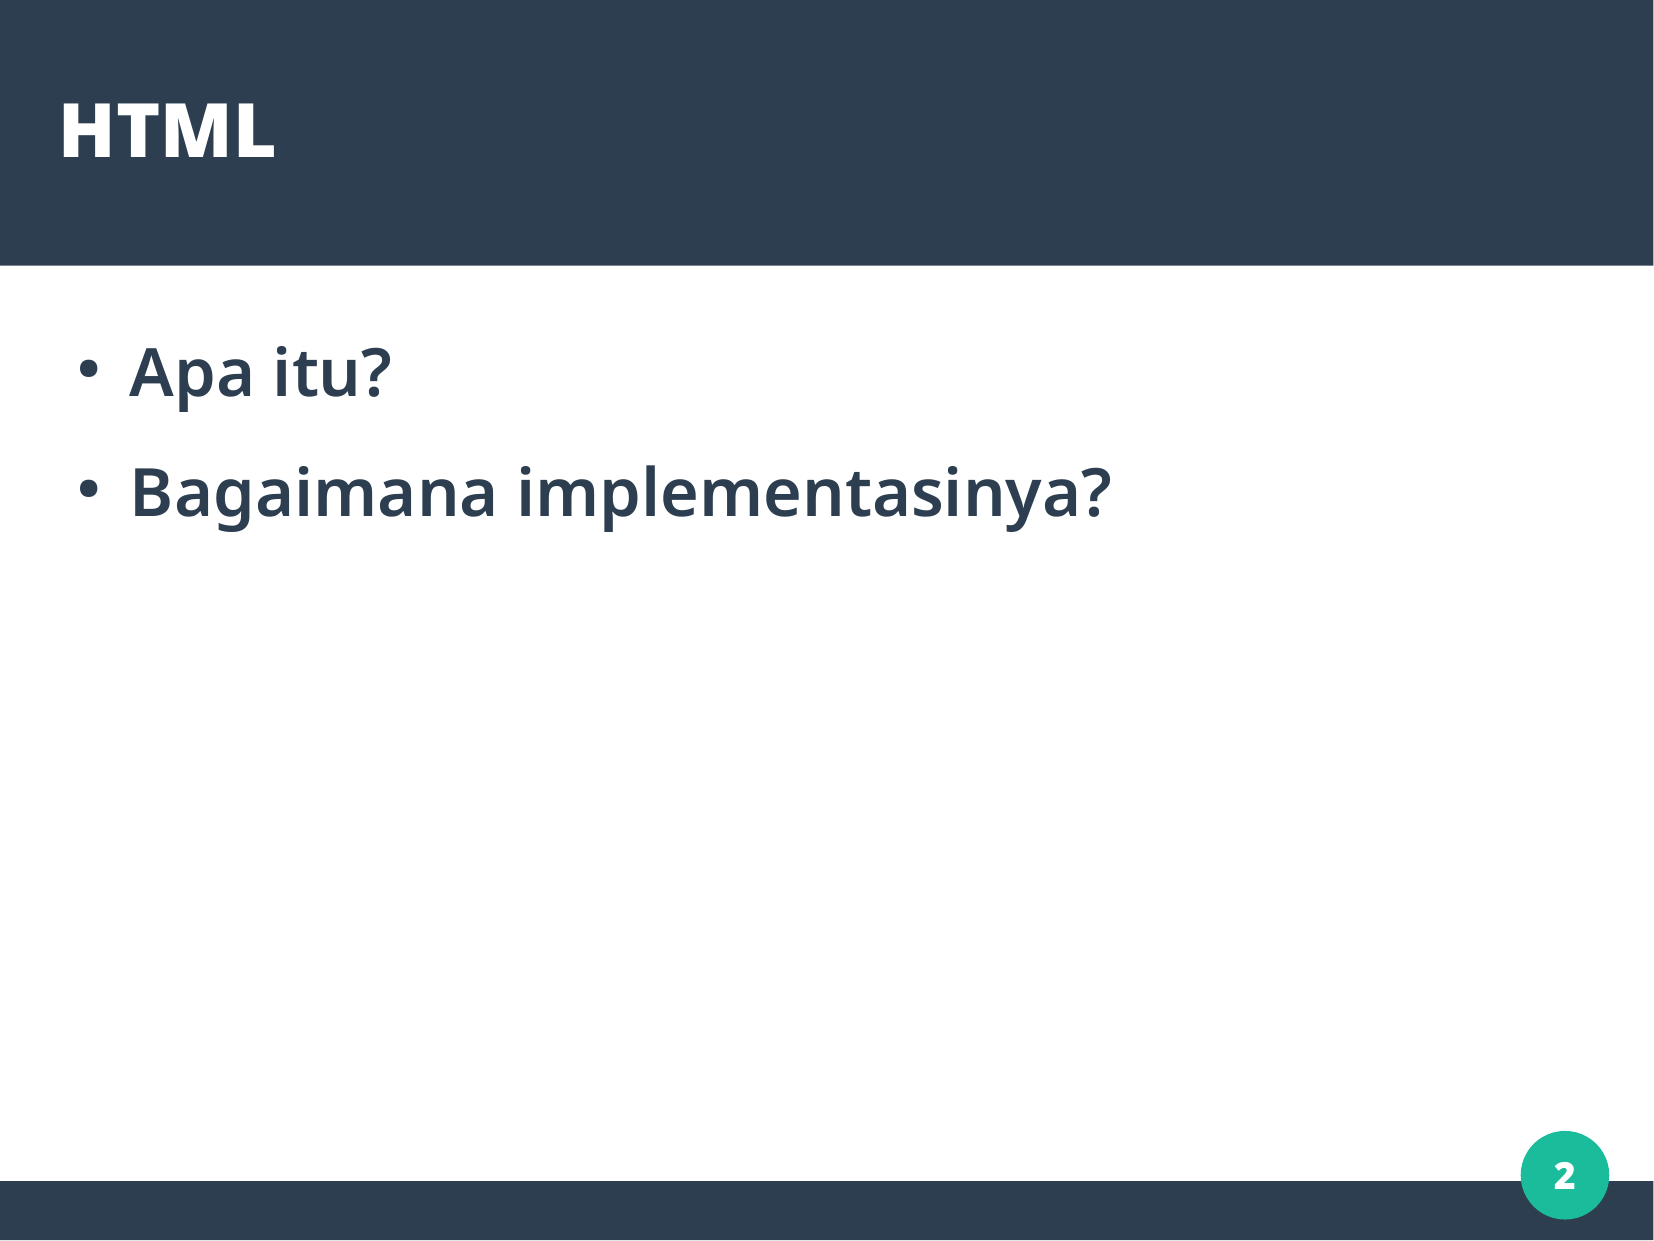

# HTML
Apa itu?
Bagaimana implementasinya?
2